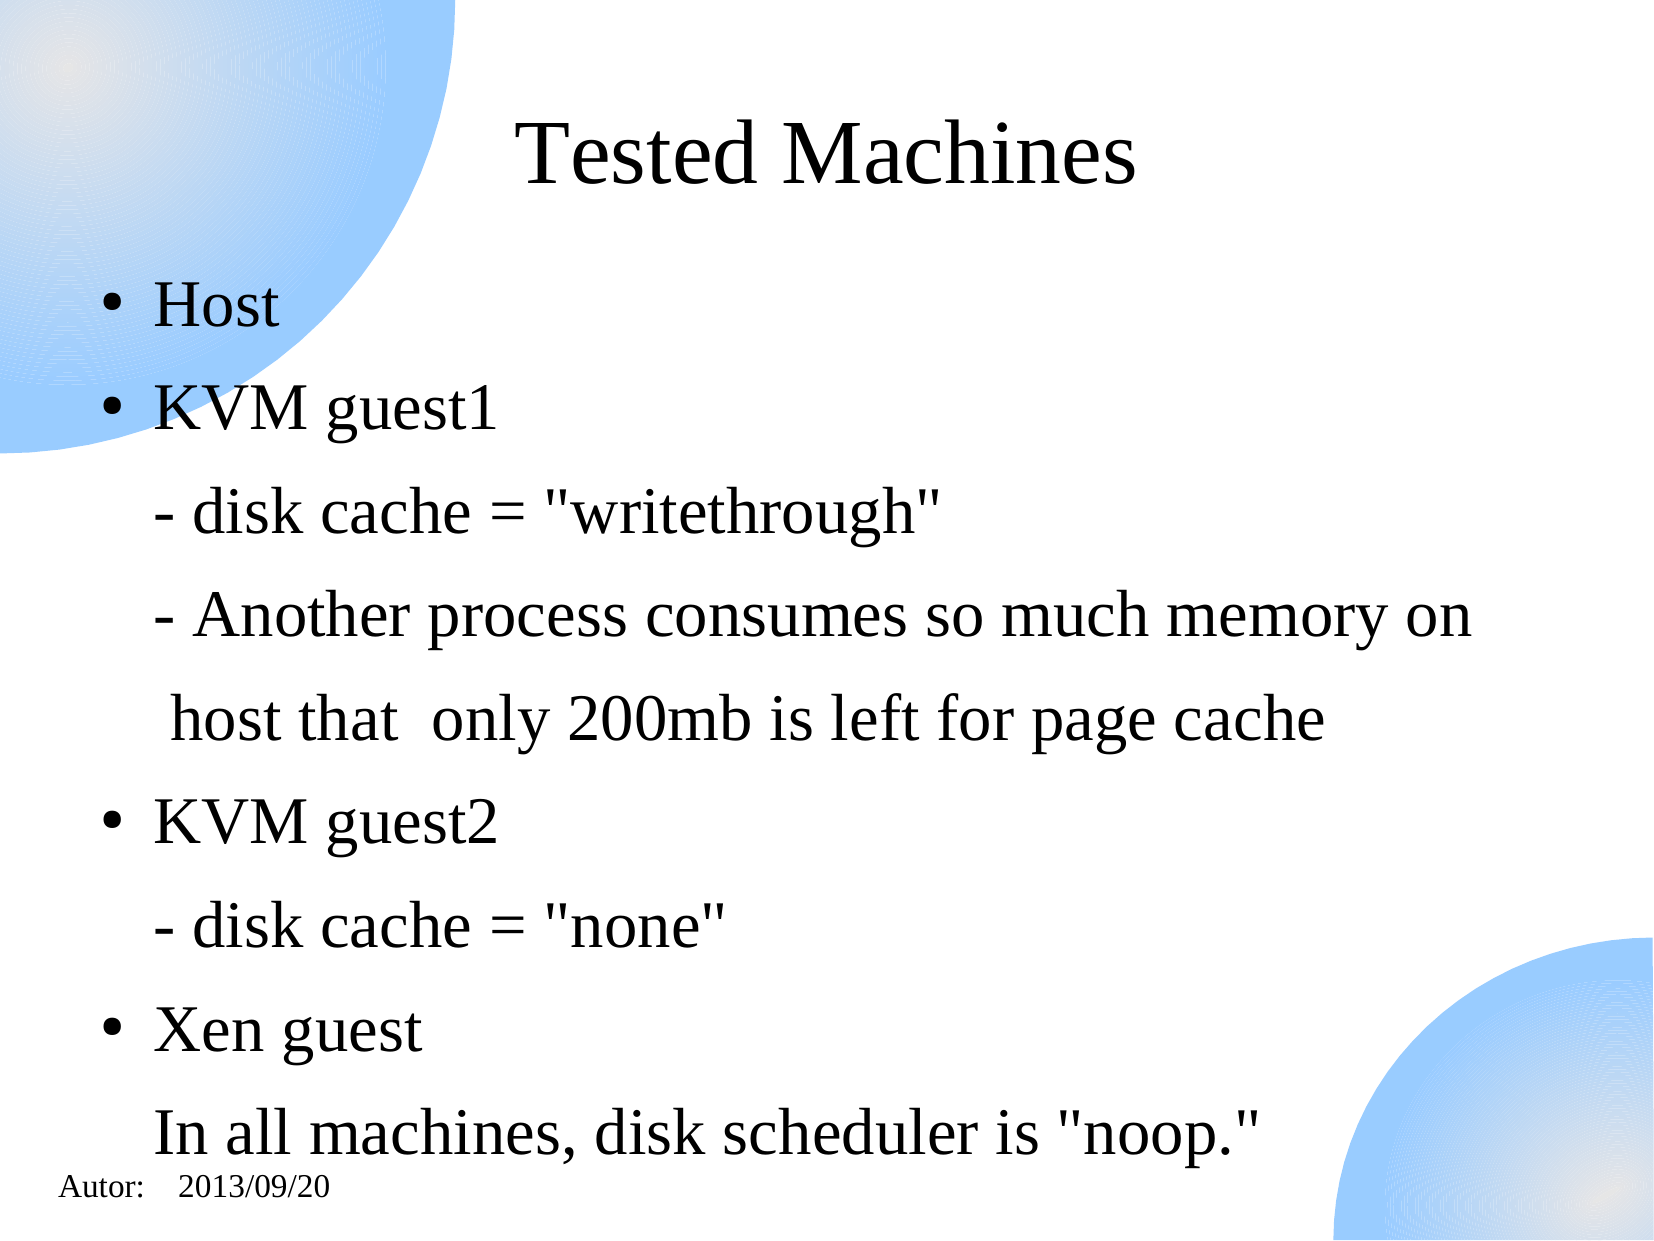

# Tested Machines
Host
KVM guest1
- disk cache = "writethrough"
- Another process consumes so much memory on
 host that only 200mb is left for page cache
KVM guest2
- disk cache = "none"
Xen guest
In all machines, disk scheduler is "noop."